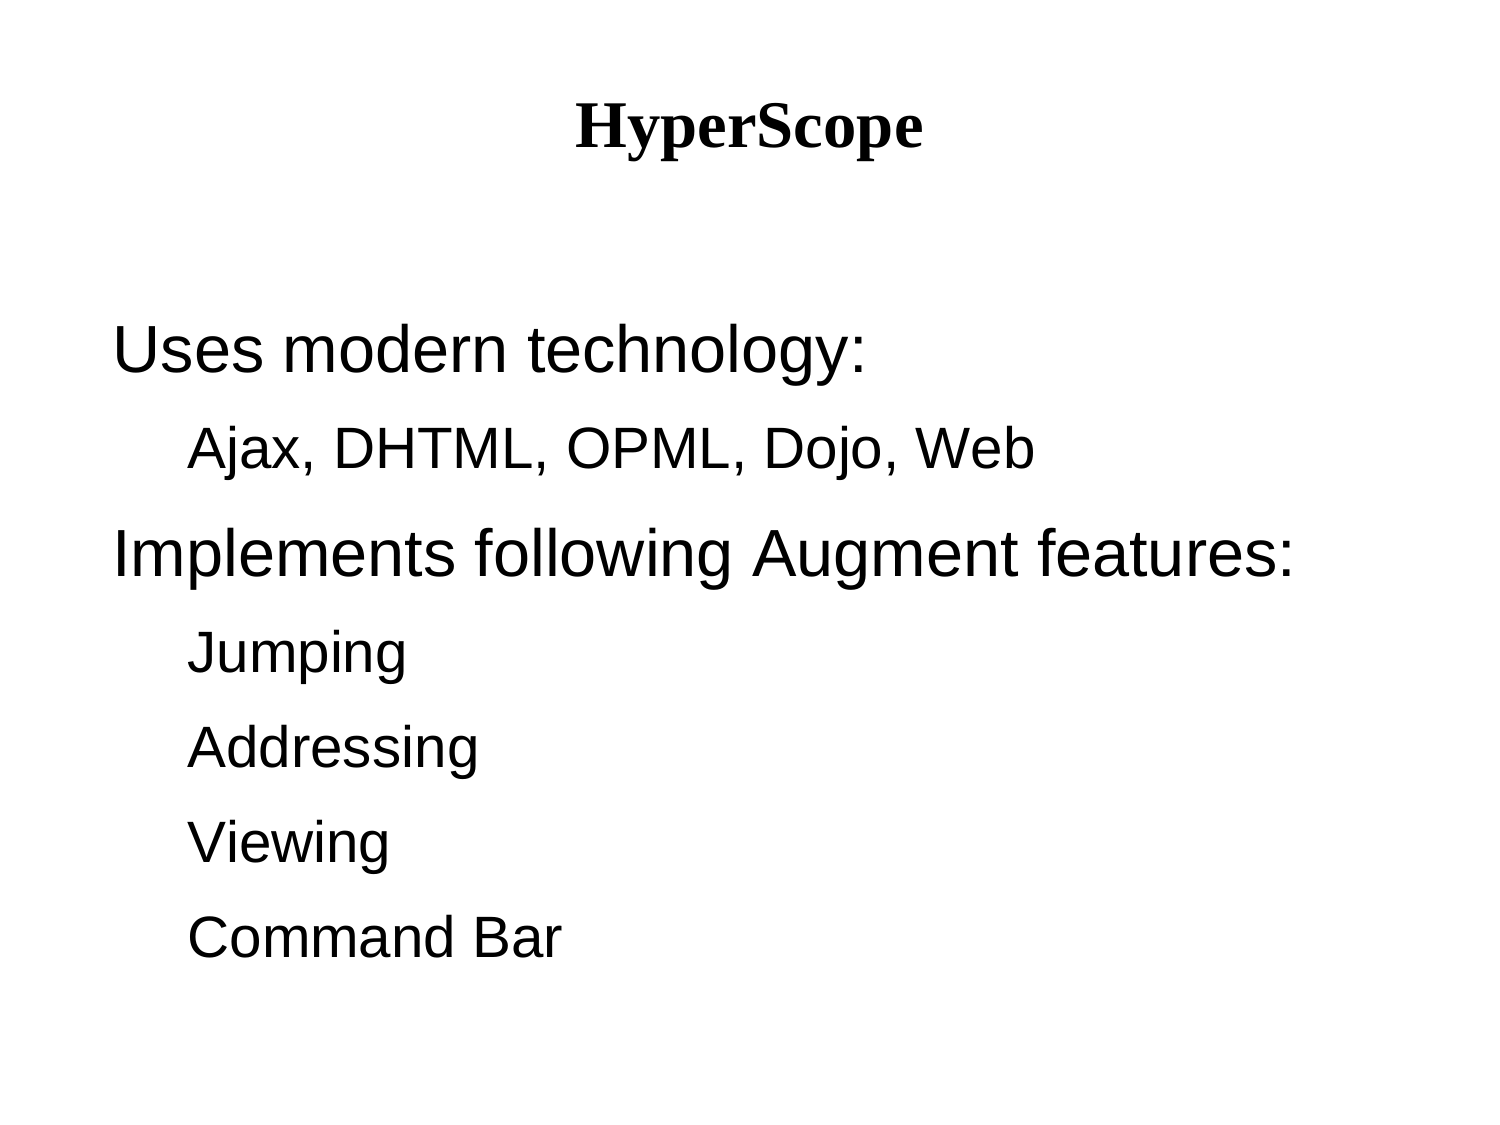

# HyperScope
Uses modern technology:
Ajax, DHTML, OPML, Dojo, Web
Implements following Augment features:
Jumping
Addressing
Viewing
Command Bar